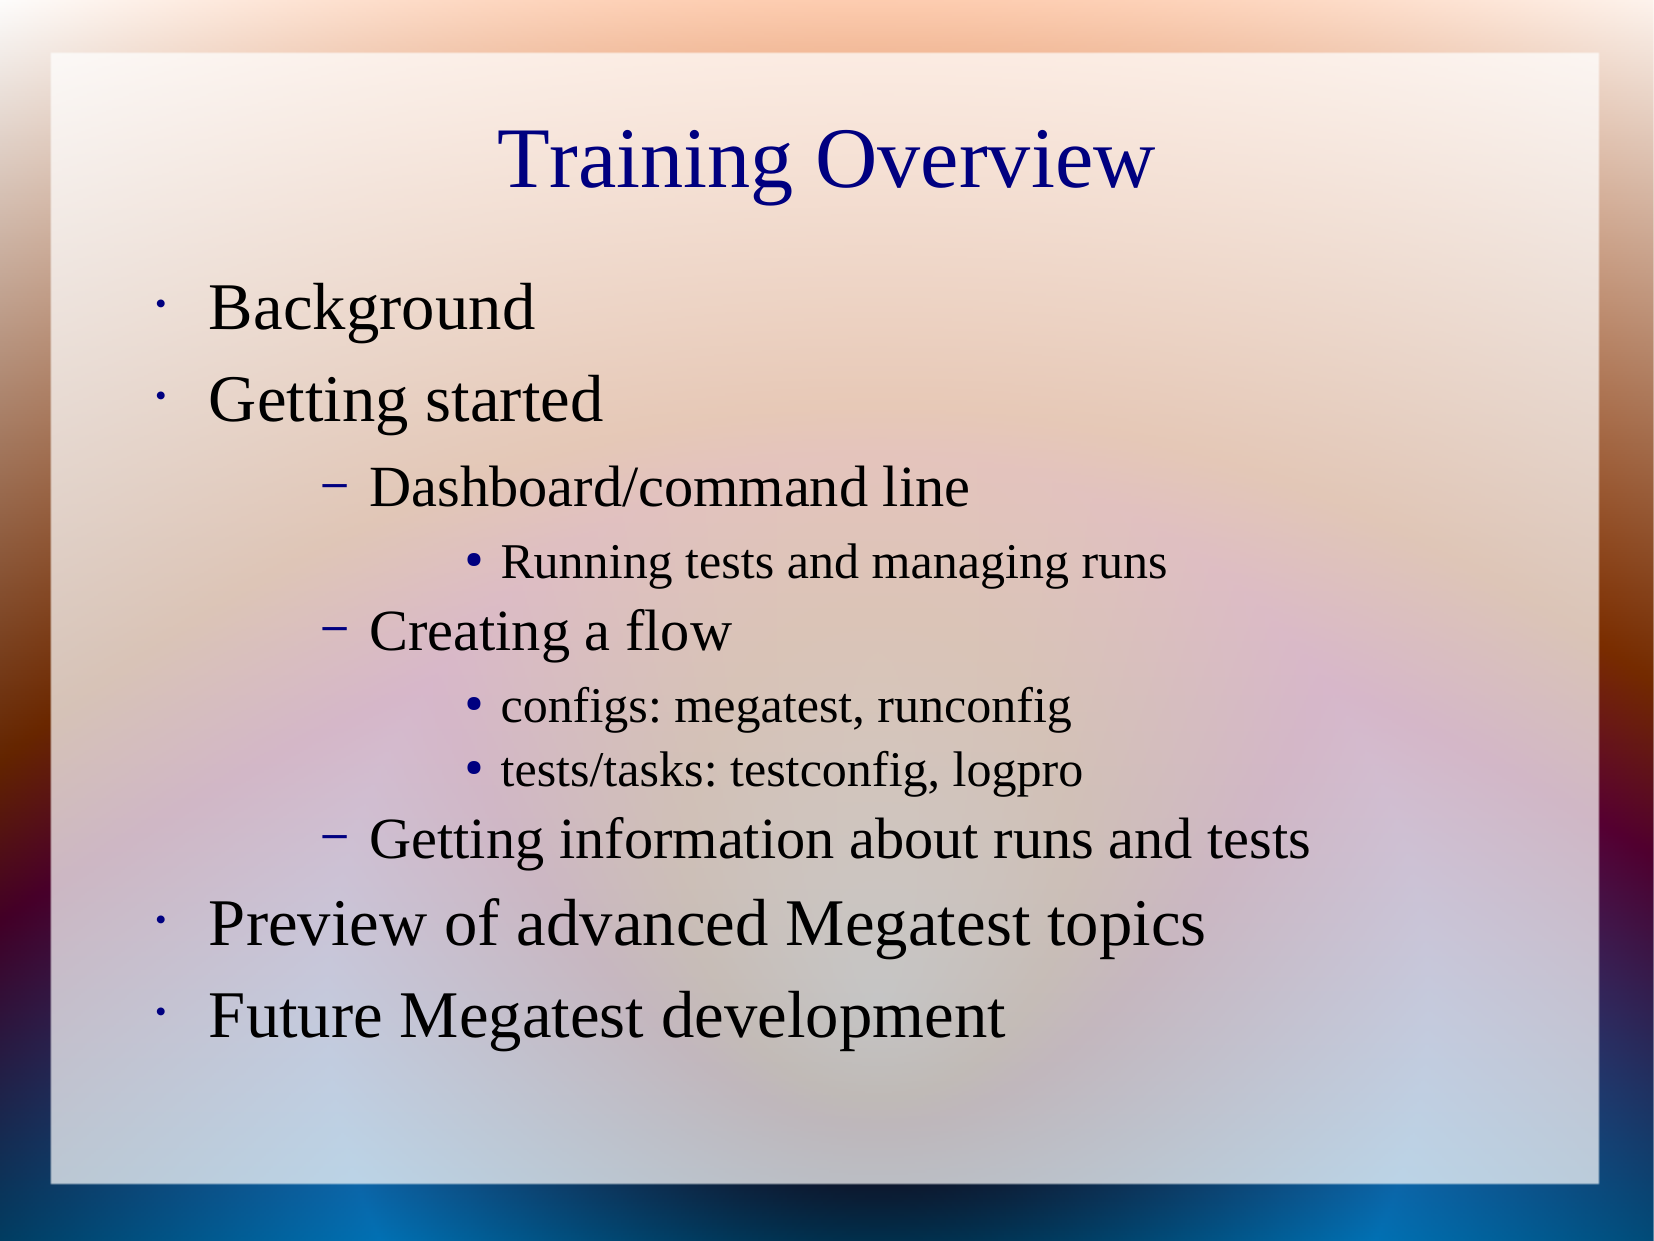

# Training Overview
Background
Getting started
Dashboard/command line
Running tests and managing runs
Creating a flow
configs: megatest, runconfig
tests/tasks: testconfig, logpro
Getting information about runs and tests
Preview of advanced Megatest topics
Future Megatest development